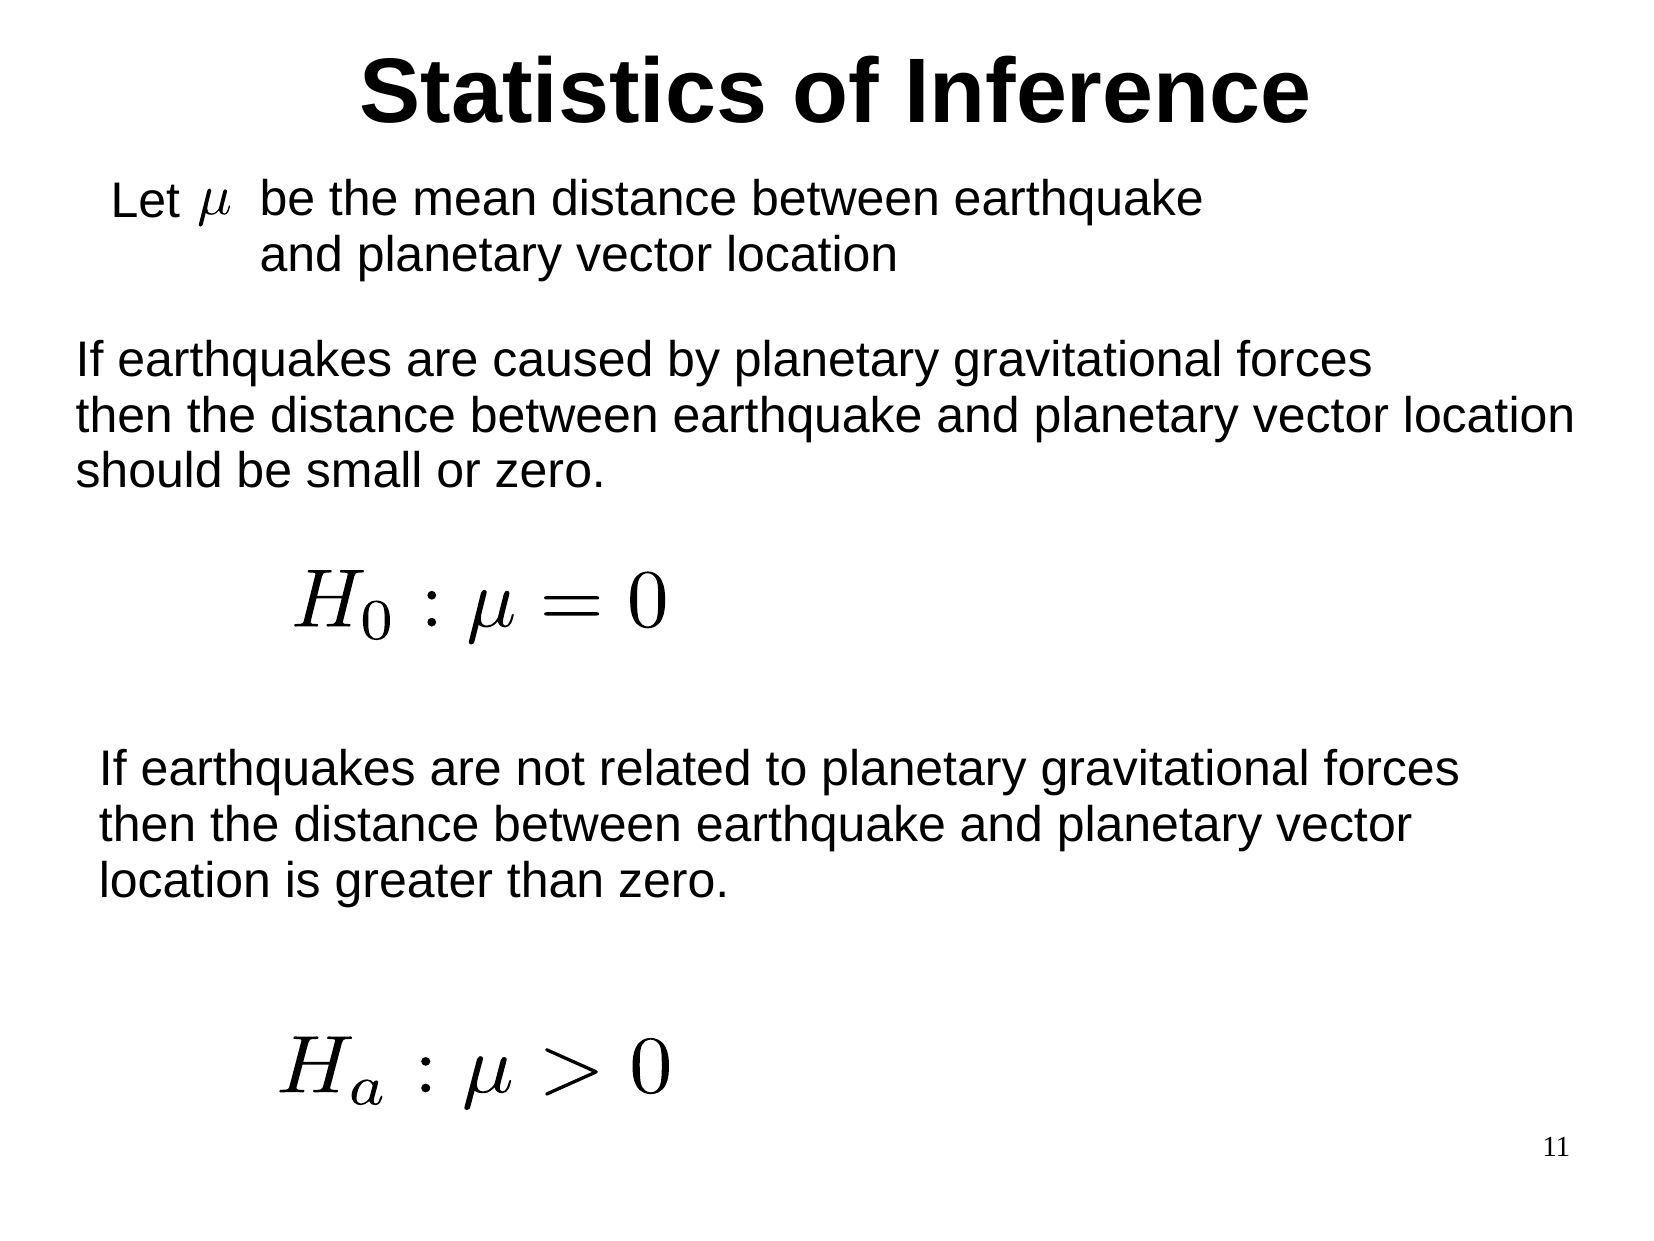

Statistics of Inference
be the mean distance between earthquake
and planetary vector location
Let
If earthquakes are caused by planetary gravitational forces
then the distance between earthquake and planetary vector location
should be small or zero.
If earthquakes are not related to planetary gravitational forces
then the distance between earthquake and planetary vector
location is greater than zero.
11